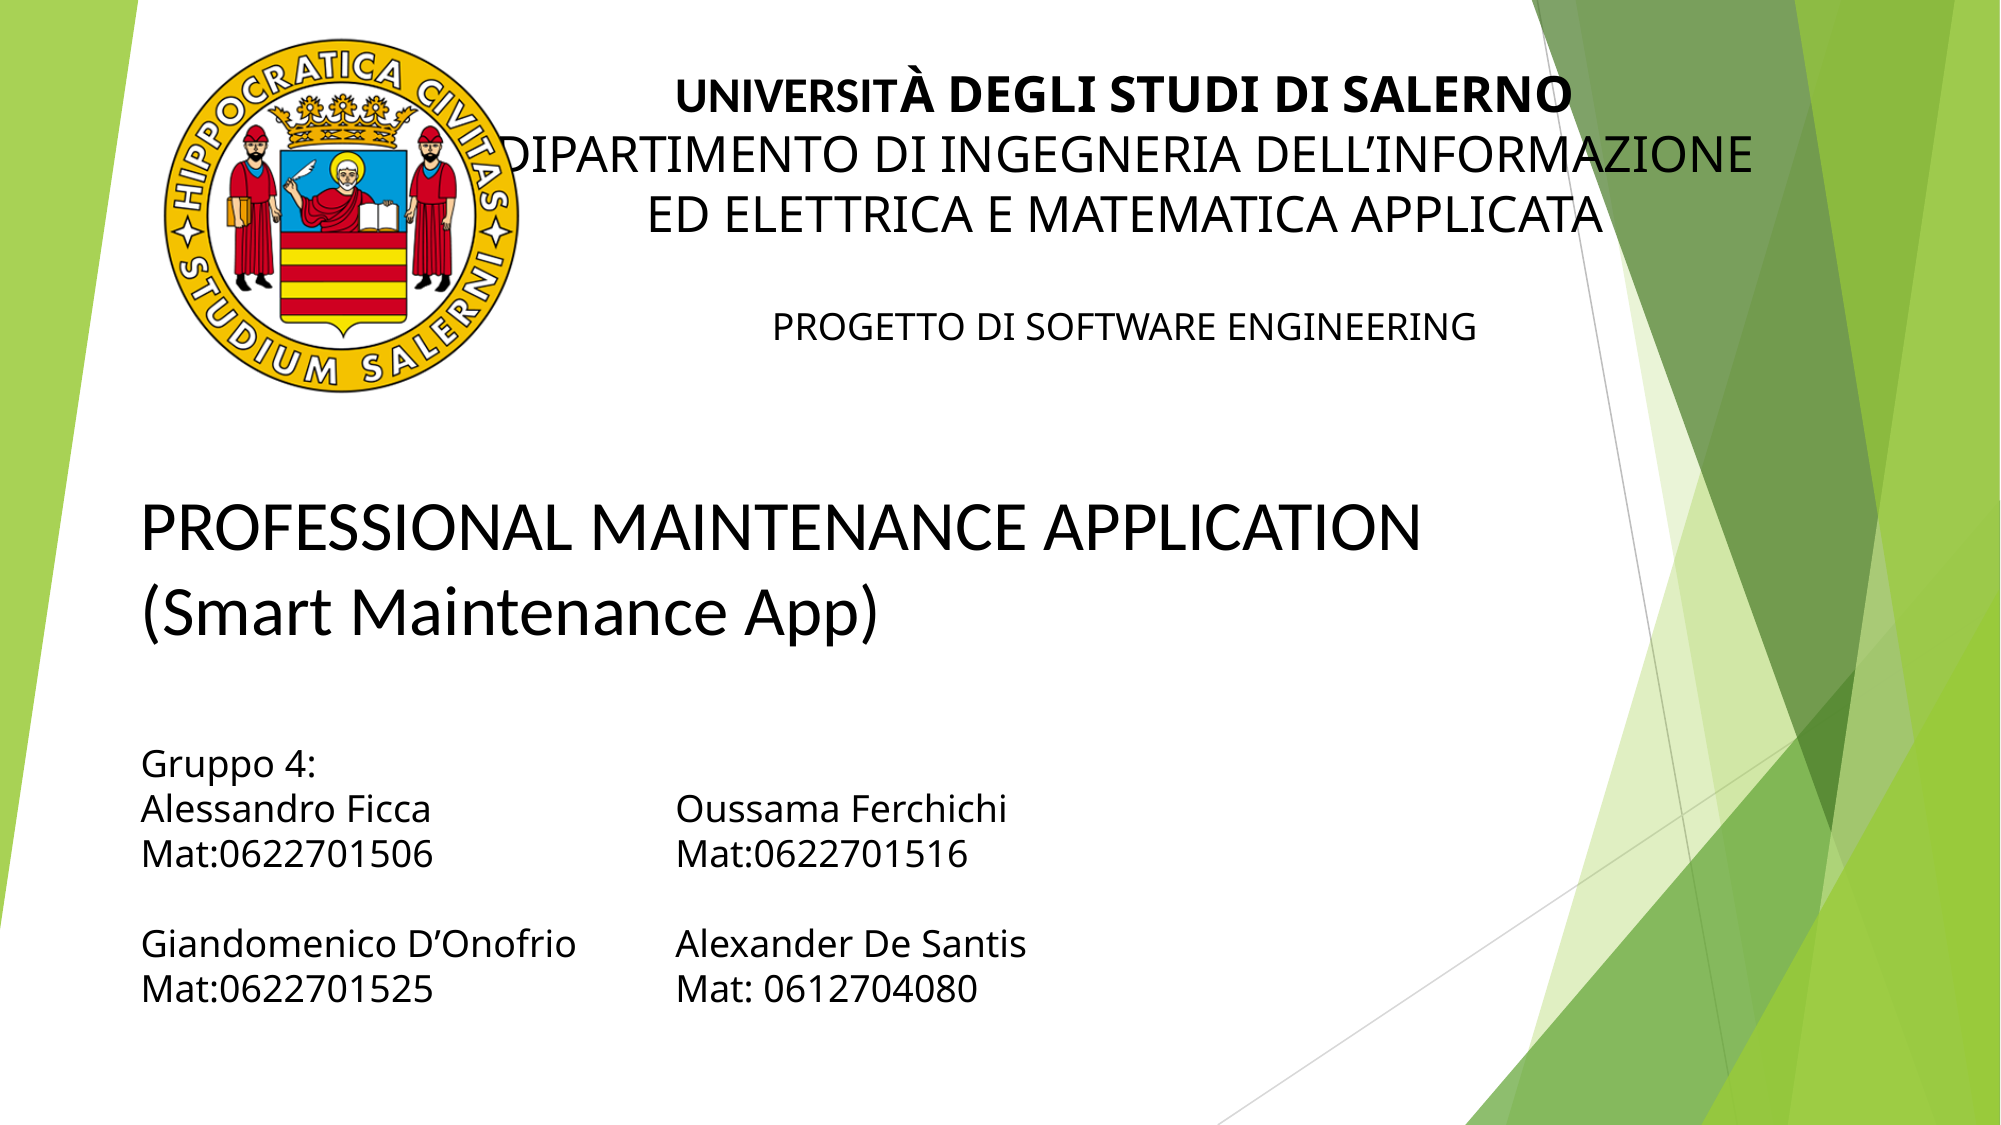

UNIVERSIT	À DEGLI STUDI DI SALERNO
DIPARTIMENTO DI INGEGNERIA DELL’INFORMAZIONE
ED ELETTRICA E MATEMATICA APPLICATA
PROGETTO DI SOFTWARE ENGINEERING
PROFESSIONAL MAINTENANCE APPLICATION
(Smart Maintenance App)
Gruppo 4:
Alessandro Ficca				 Oussama Ferchichi
Mat:0622701506				 Mat:0622701516
Giandomenico D’Onofrio		 Alexander De Santis
Mat:0622701525				 Mat: 0612704080